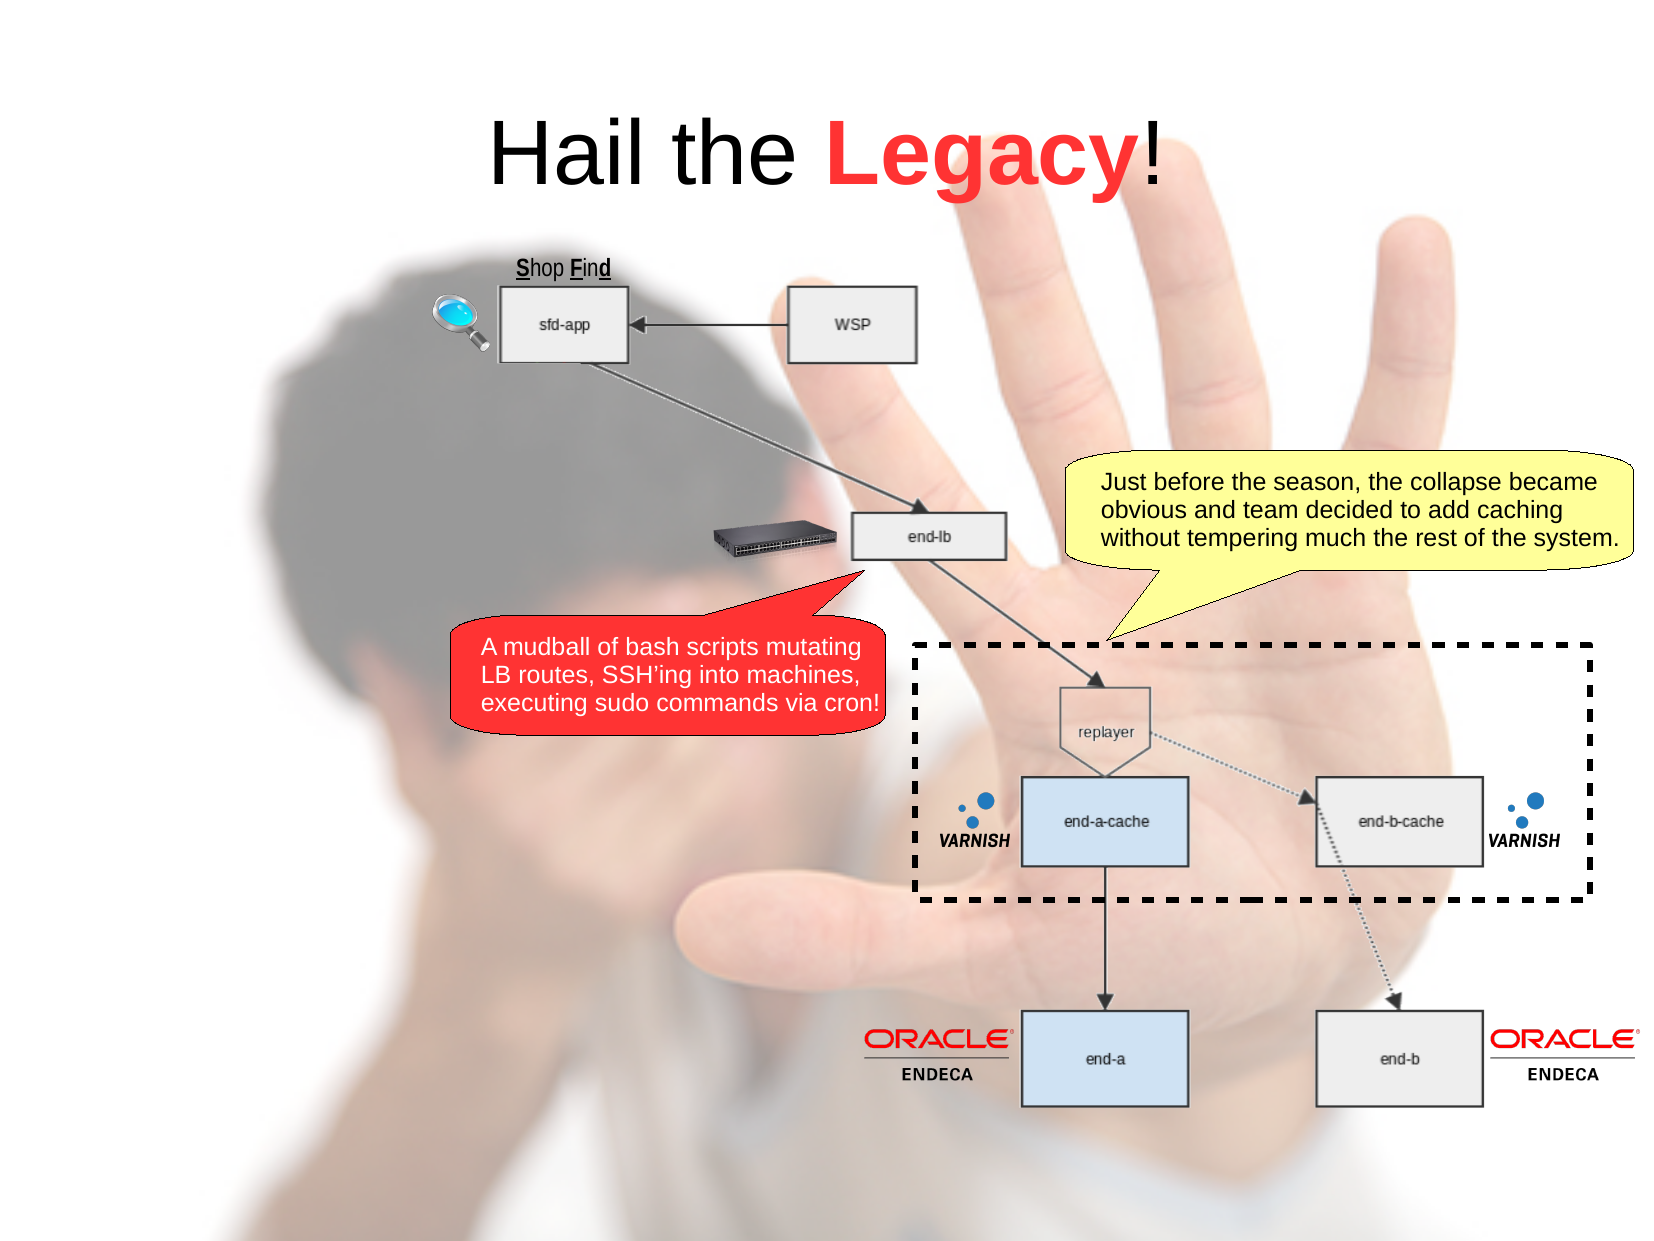

# Hail the Legacy!
Shop Find
Just before the season, the collapse became
obvious and team decided to add caching
without tempering much the rest of the system.
A mudball of bash scripts mutating
LB routes, SSH’ing into machines,
executing sudo commands via cron!